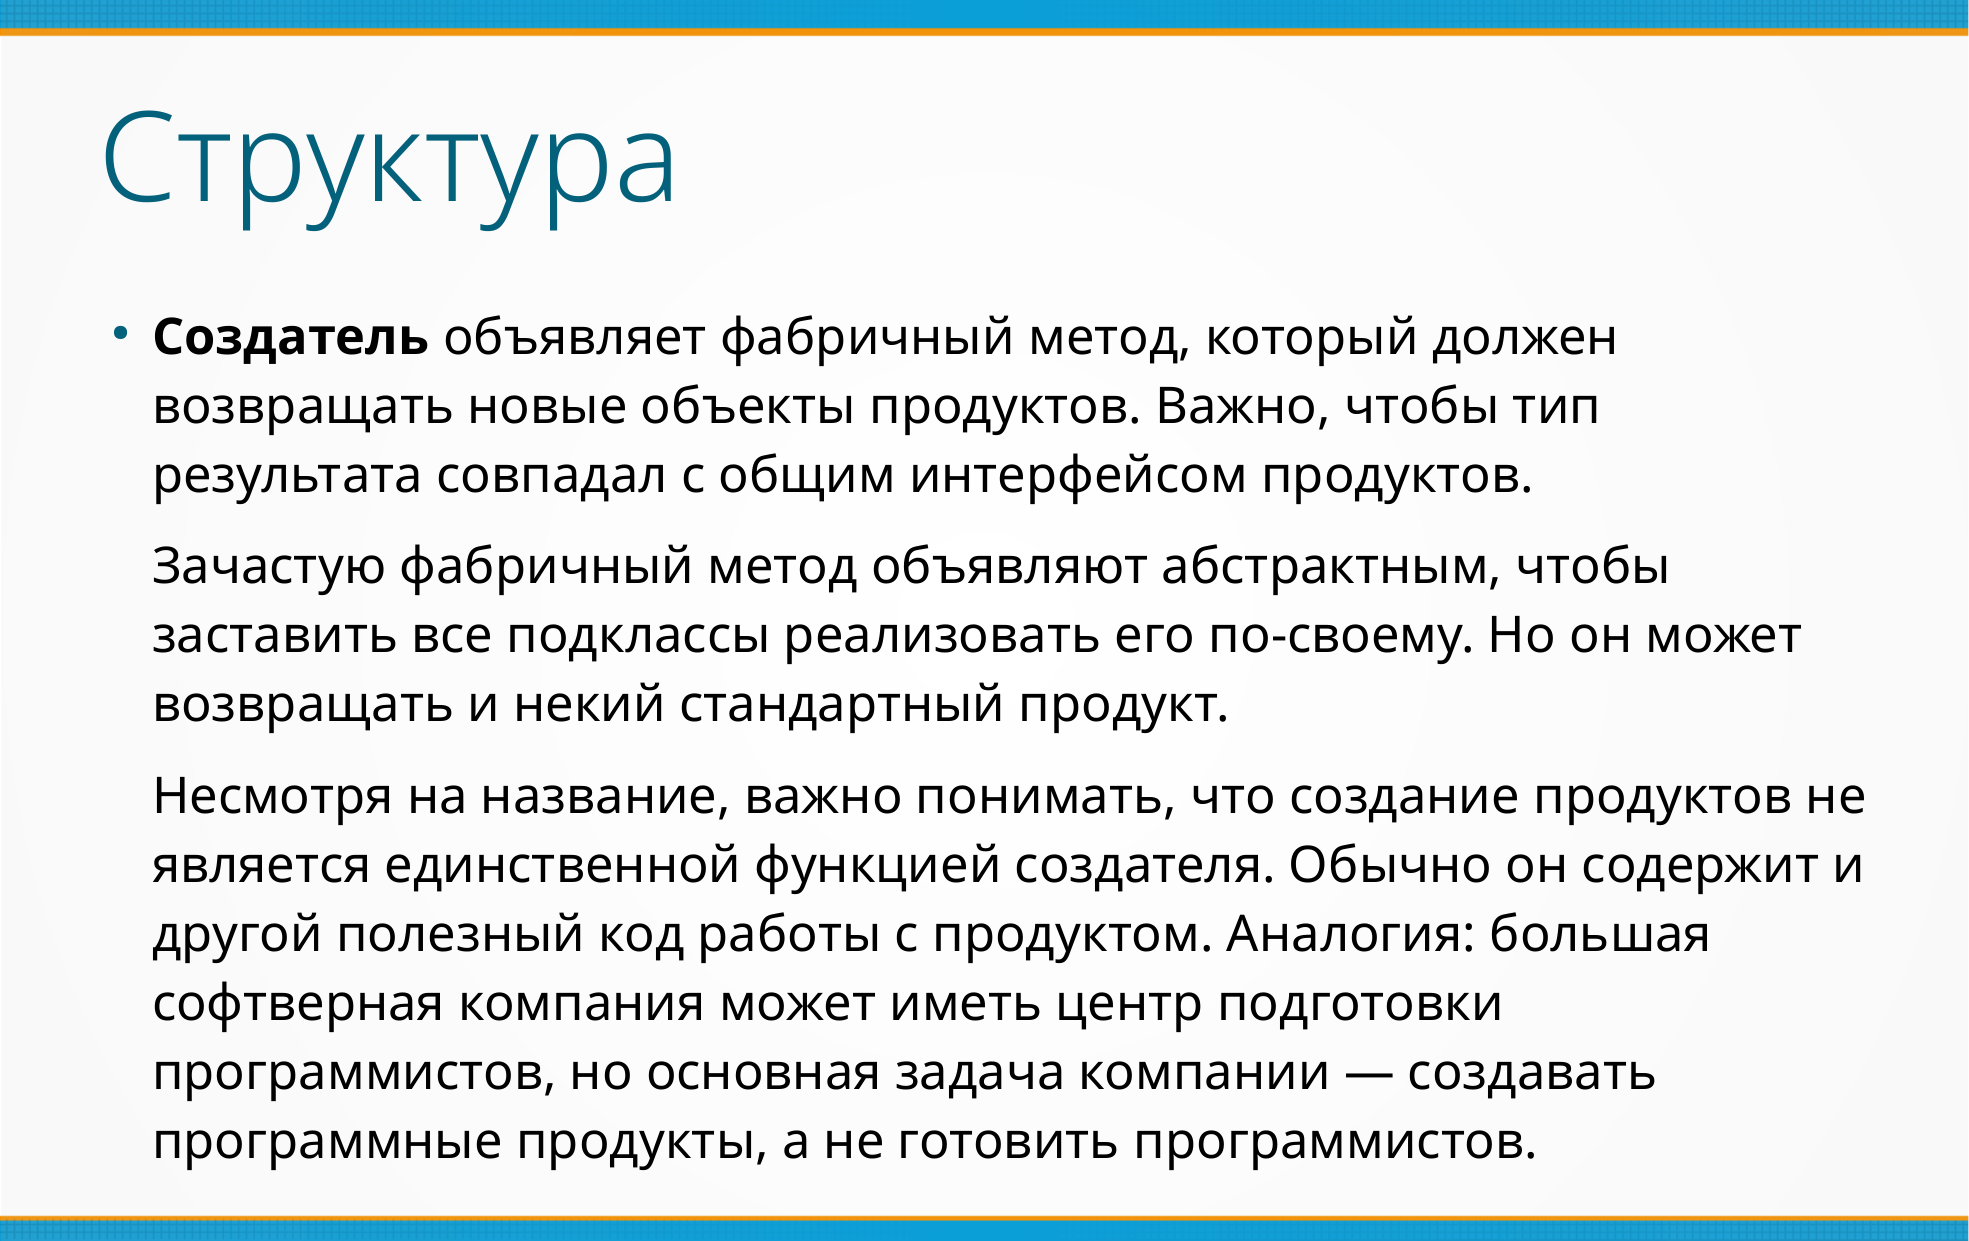

# Структура
Создатель объявляет фабричный метод, который должен возвращать новые объекты продуктов. Важно, чтобы тип результата совпадал с общим интерфейсом продуктов.
Зачастую фабричный метод объявляют абстрактным, чтобы заставить все подклассы реализовать его по-своему. Но он может возвращать и некий стандартный продукт.
Несмотря на название, важно понимать, что создание продуктов не является единственной функцией создателя. Обычно он содержит и другой полезный код работы с продуктом. Аналогия: большая софтверная компания может иметь центр подготовки программистов, но основная задача компании — создавать программные продукты, а не готовить программистов.